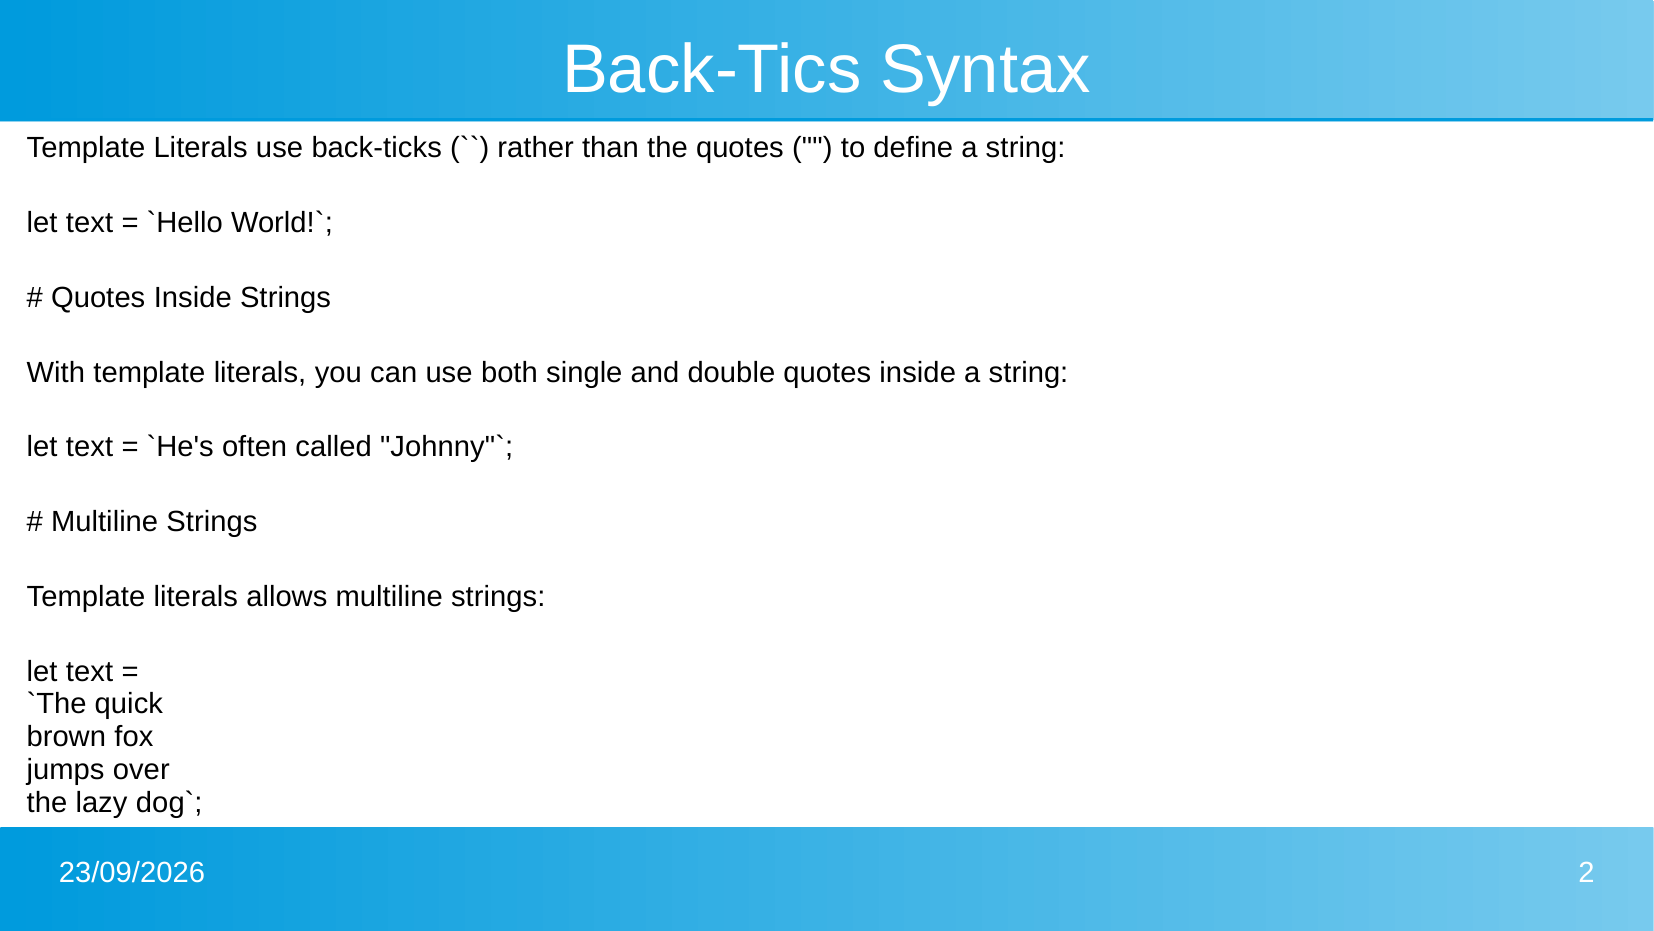

# Back-Tics Syntax
Template Literals use back-ticks (``) rather than the quotes ("") to define a string:
let text = `Hello World!`;
# Quotes Inside Strings
With template literals, you can use both single and double quotes inside a string:
let text = `He's often called "Johnny"`;
# Multiline Strings
Template literals allows multiline strings:
let text =
`The quick
brown fox
jumps over
the lazy dog`;
2